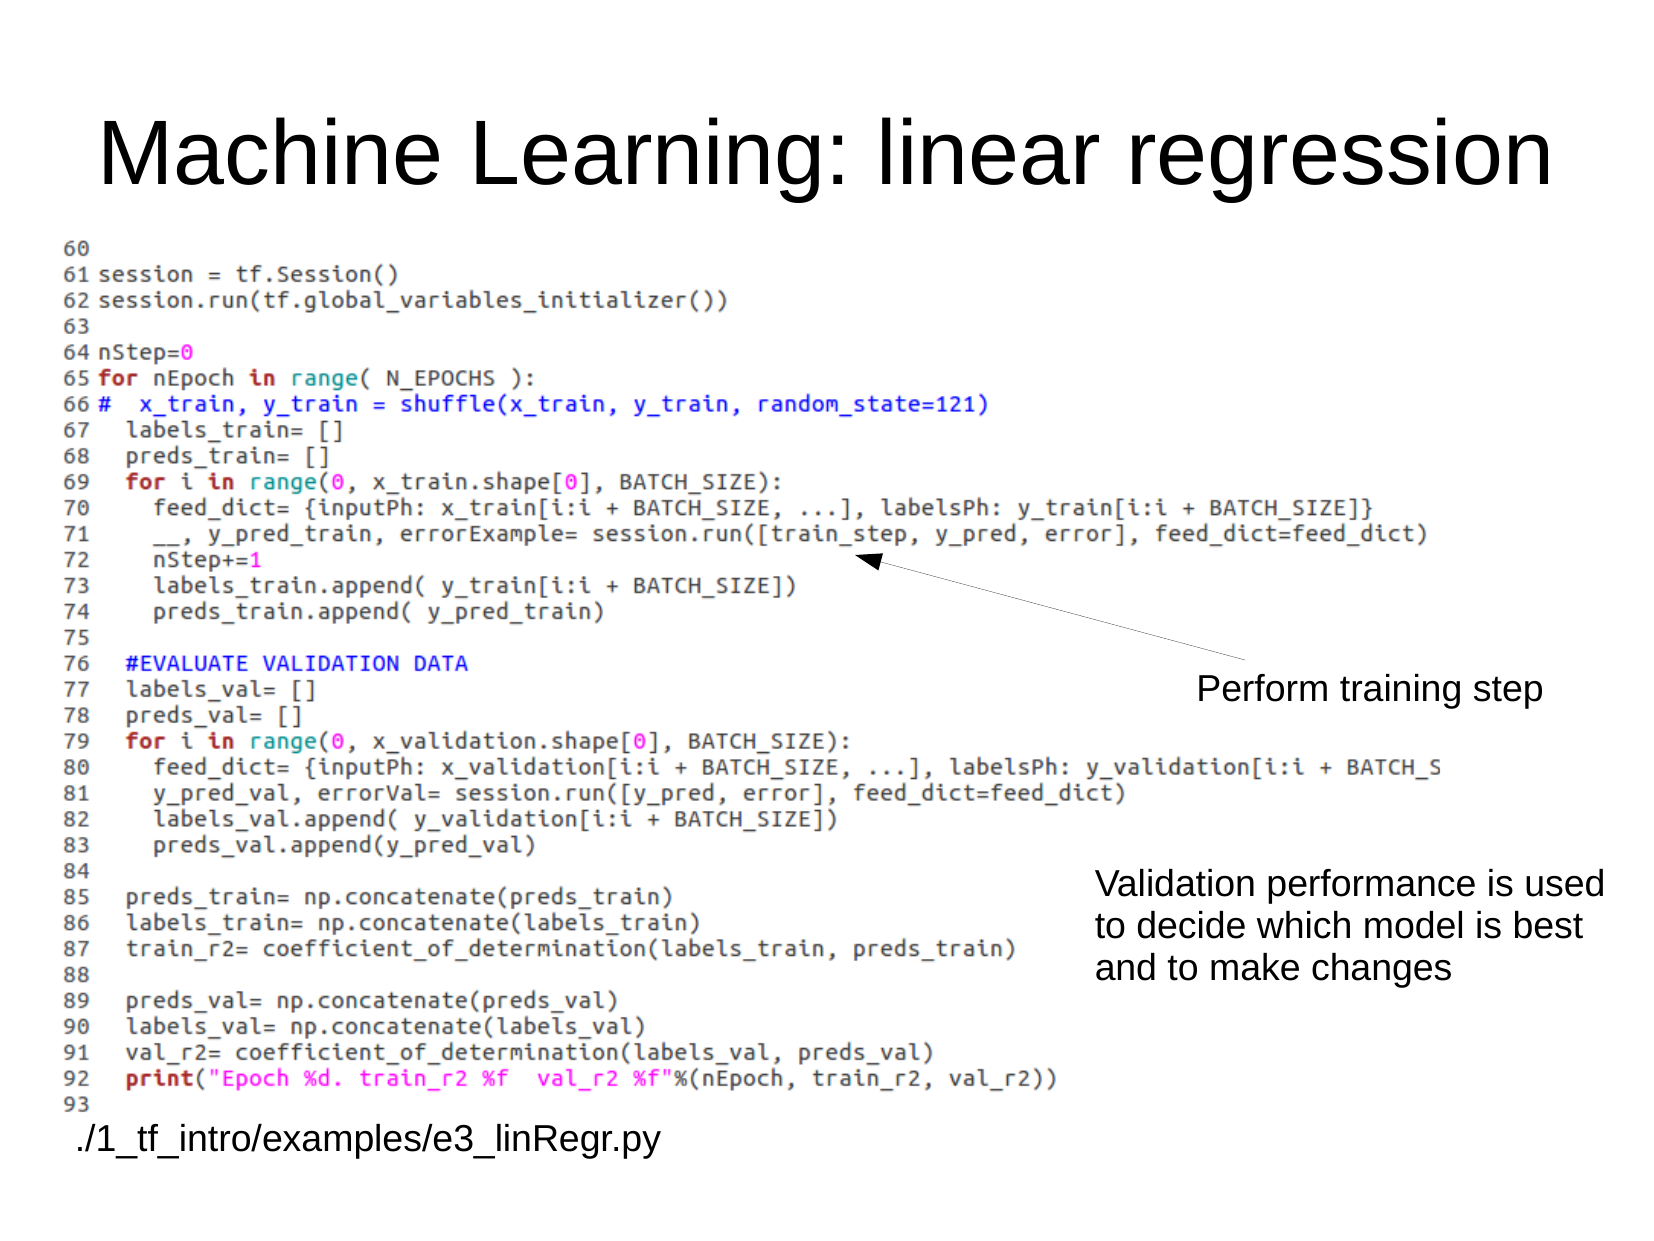

# Machine Learning: linear regression
Perform training step
Validation performance is used to decide which model is best and to make changes
./1_tf_intro/examples/e3_linRegr.py